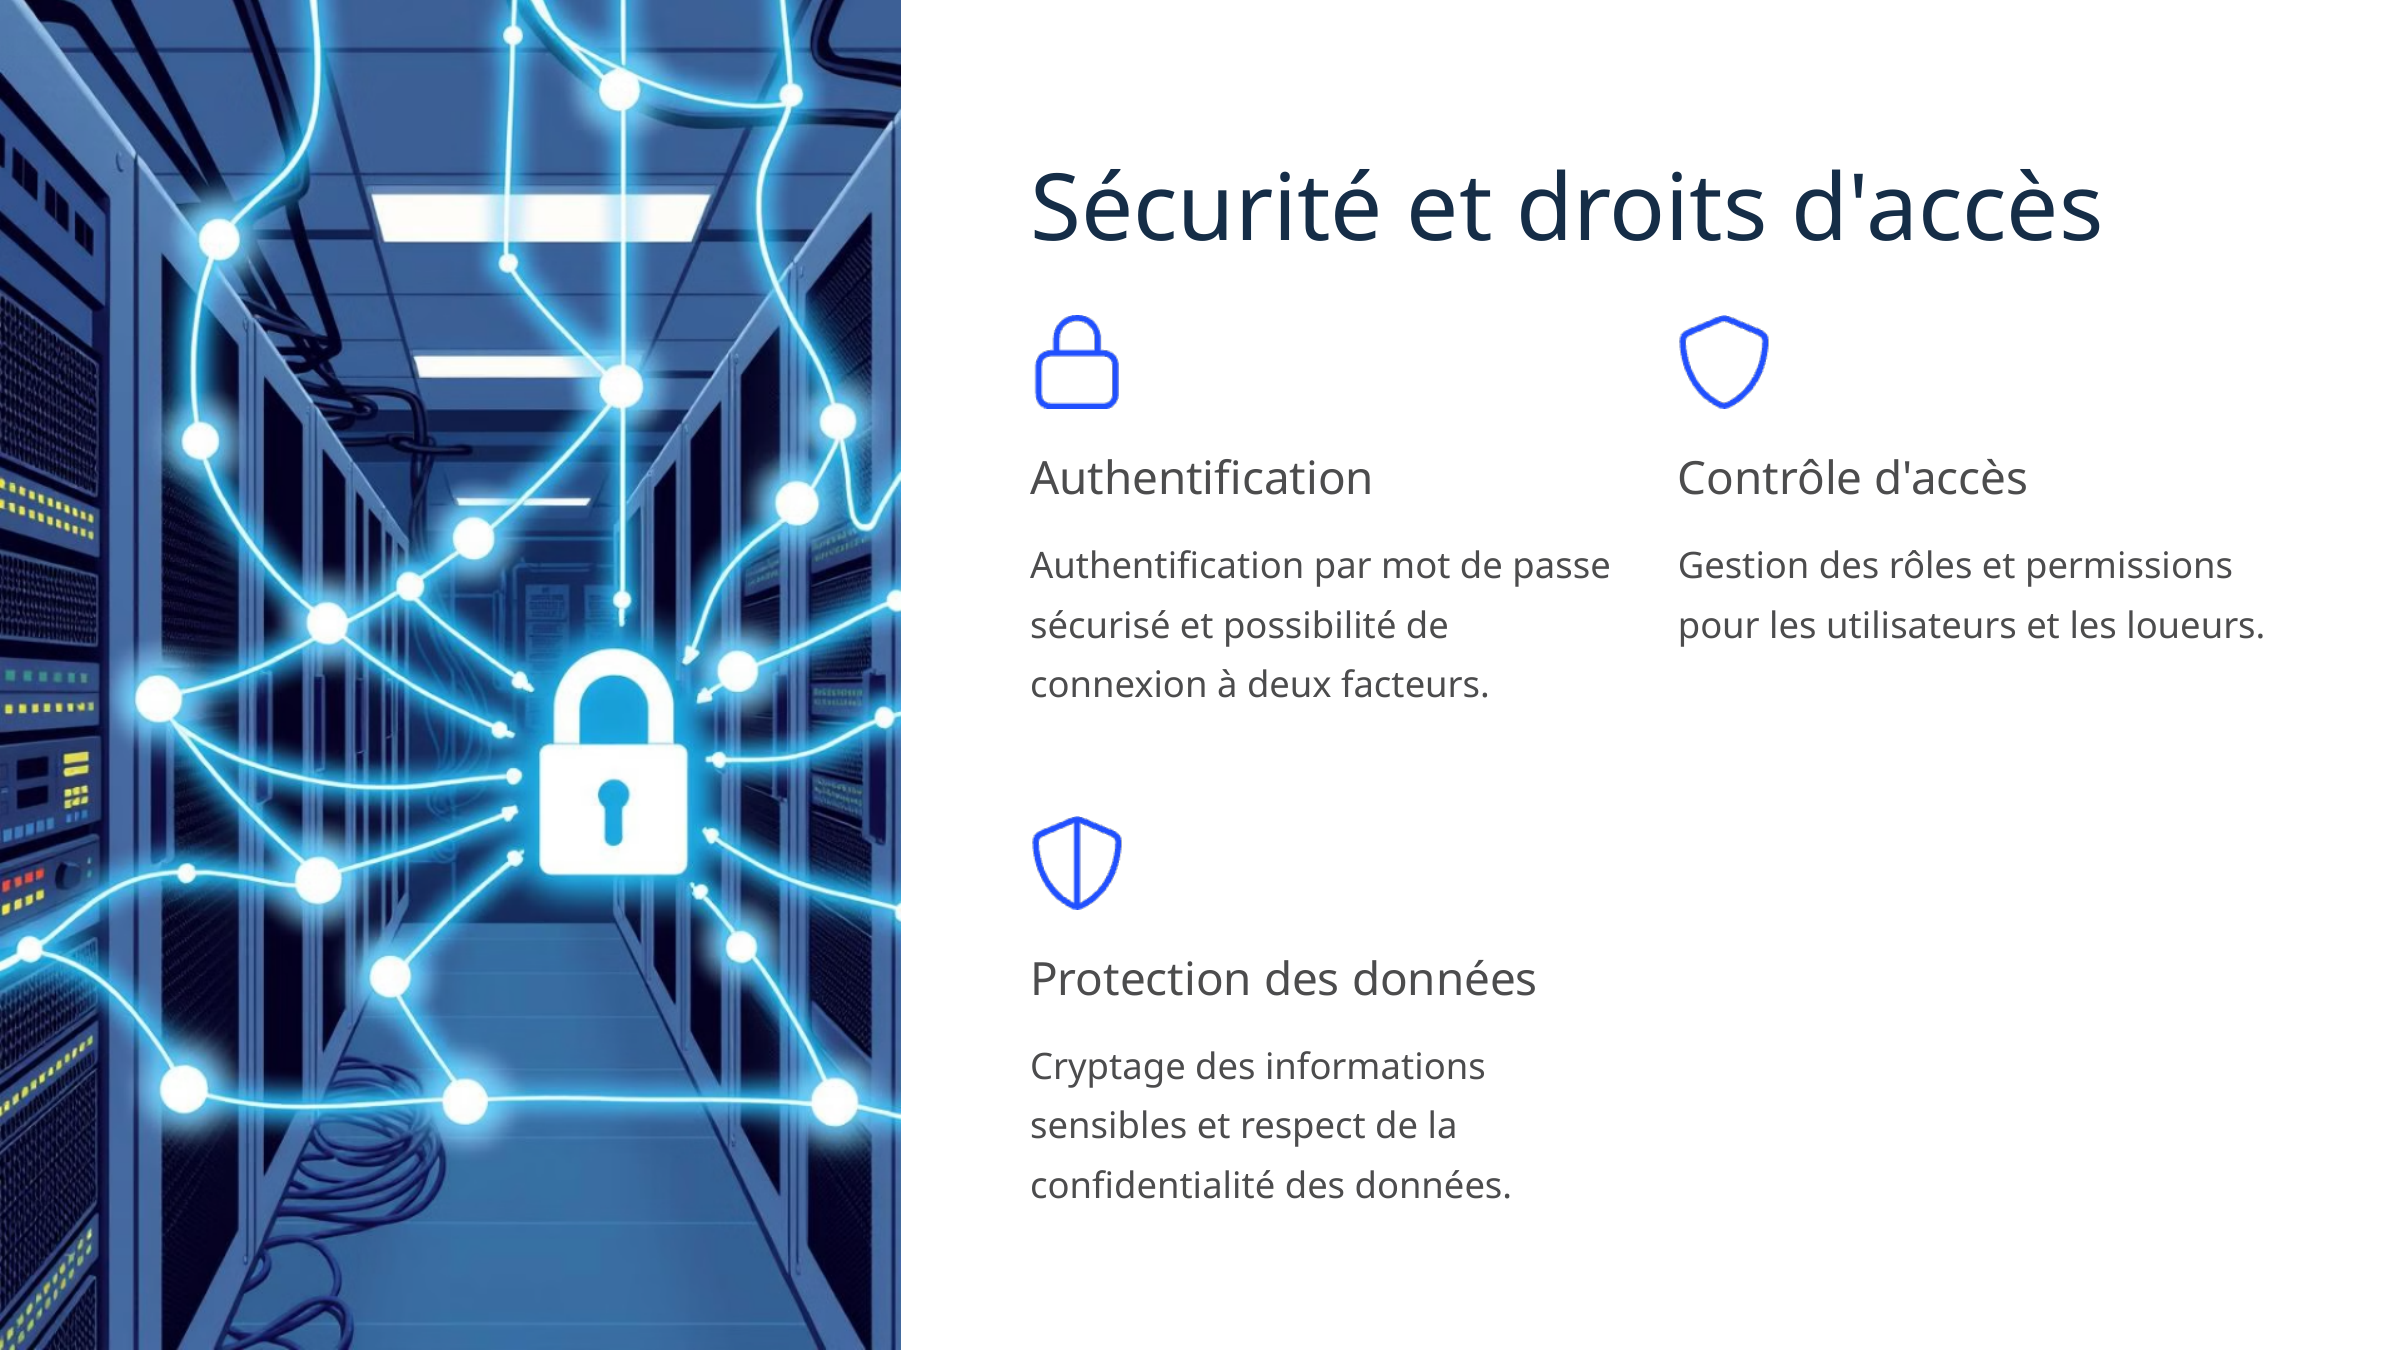

Sécurité et droits d'accès
Authentification
Contrôle d'accès
Authentification par mot de passe sécurisé et possibilité de connexion à deux facteurs.
Gestion des rôles et permissions pour les utilisateurs et les loueurs.
Protection des données
Cryptage des informations sensibles et respect de la confidentialité des données.